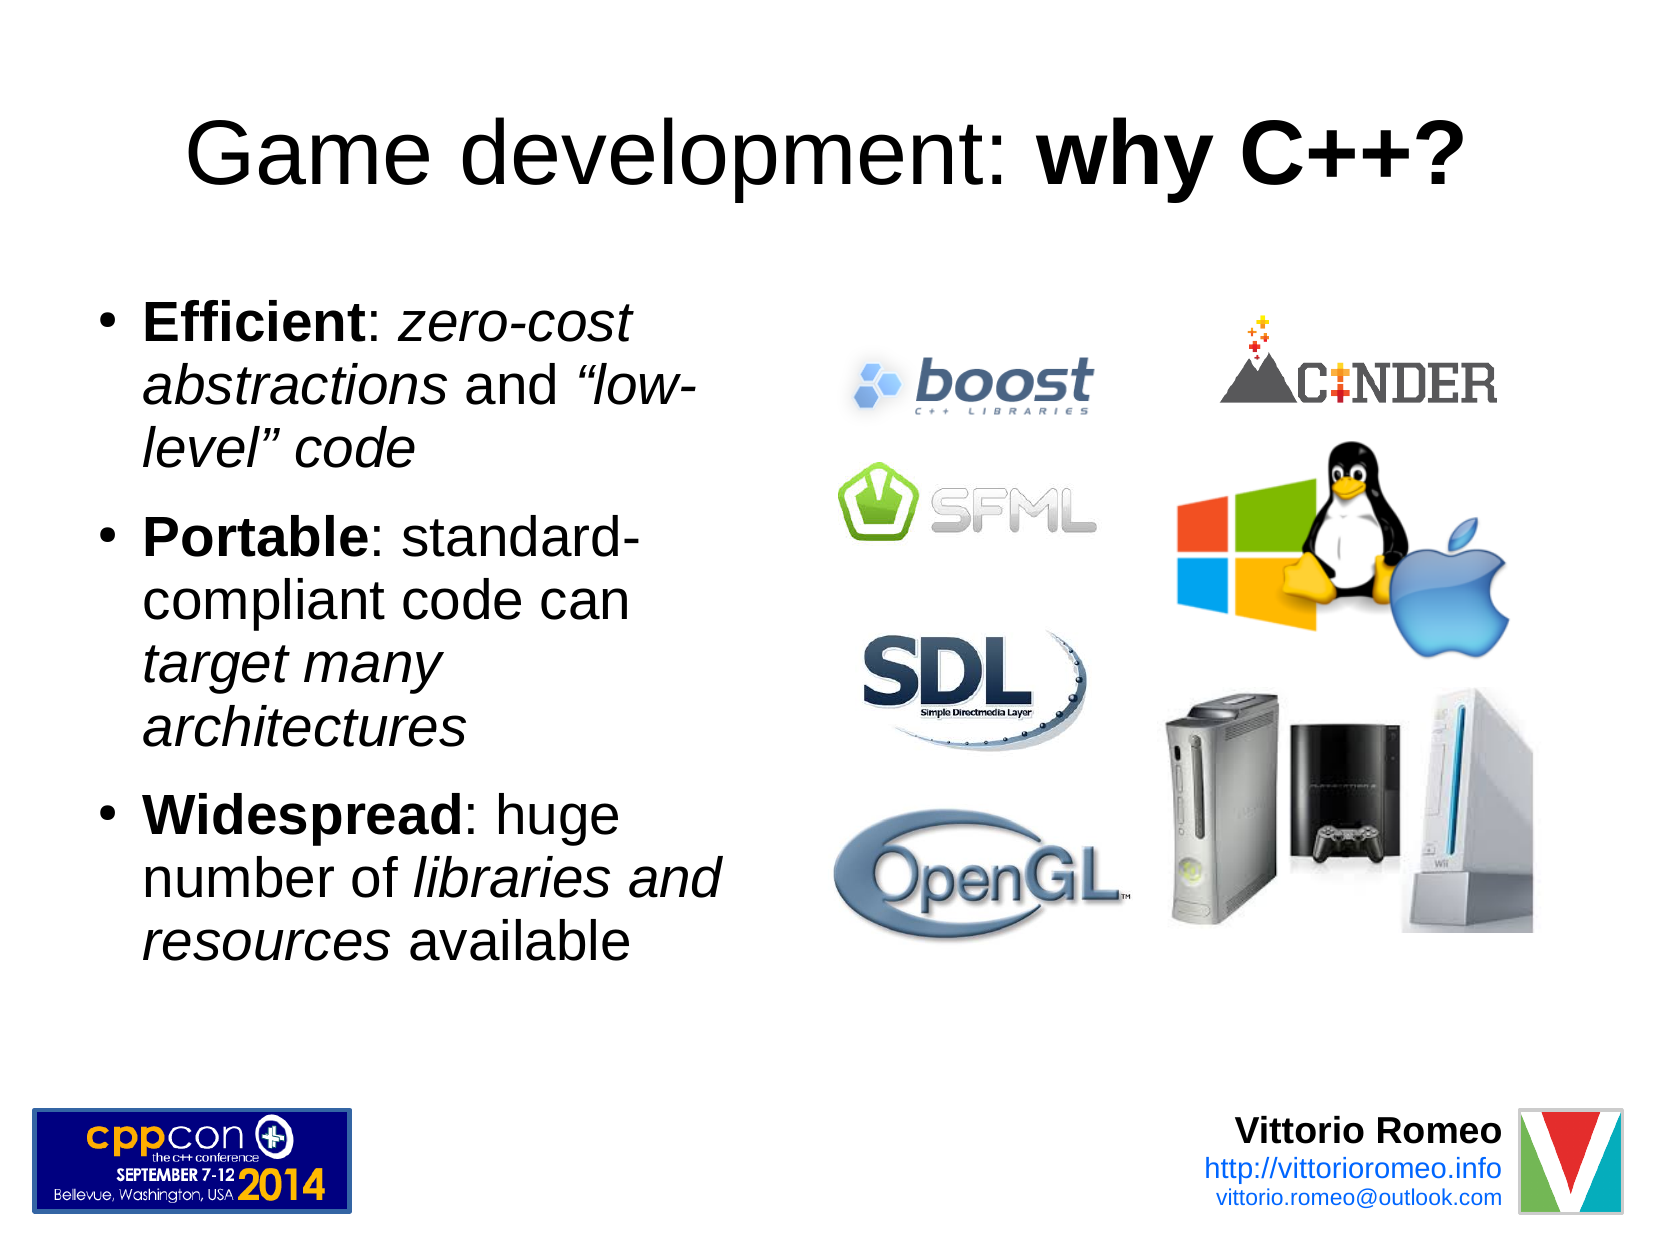

# Game development: why C++?
Efficient: zero-cost abstractions and “low-level” code
Portable: standard-compliant code can target many architectures
Widespread: huge number of libraries and resources available